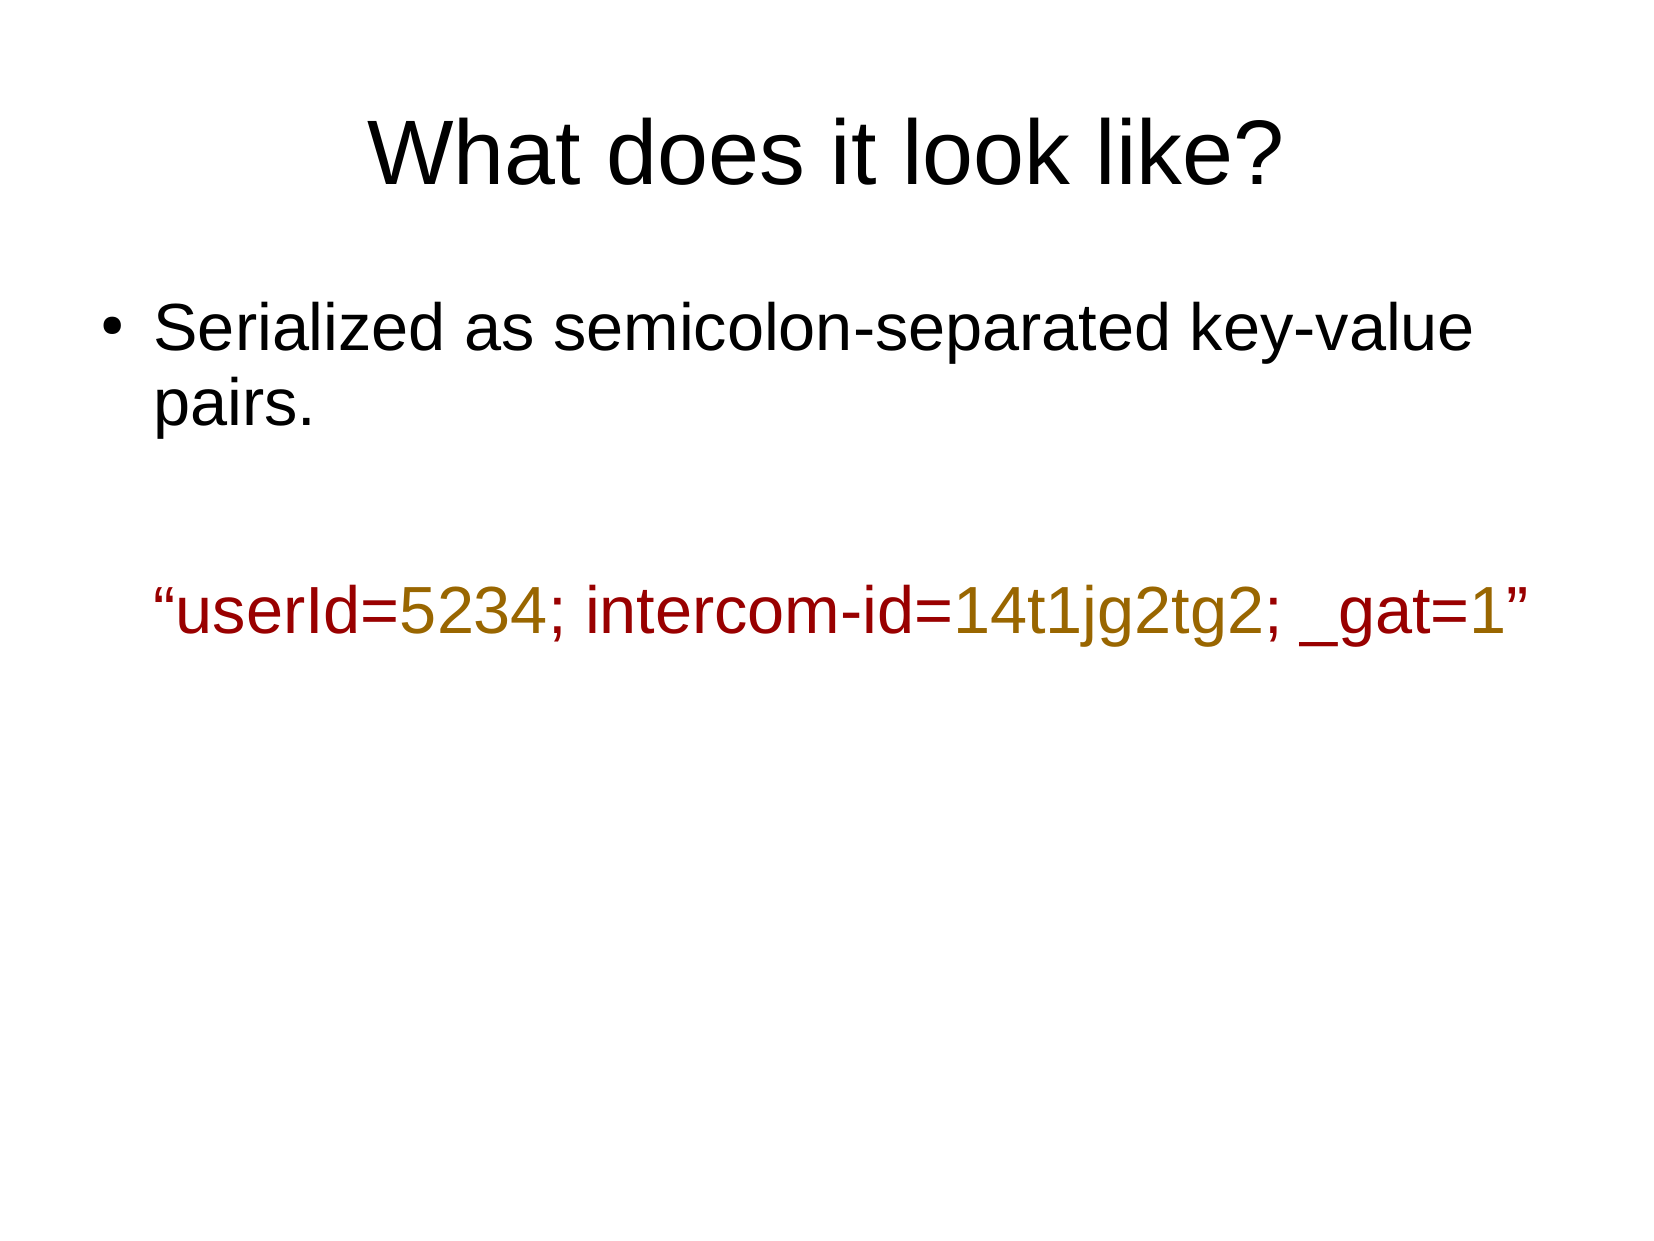

# What does it look like?
Serialized as semicolon-separated key-value pairs.
“userId=5234; intercom-id=14t1jg2tg2; _gat=1”